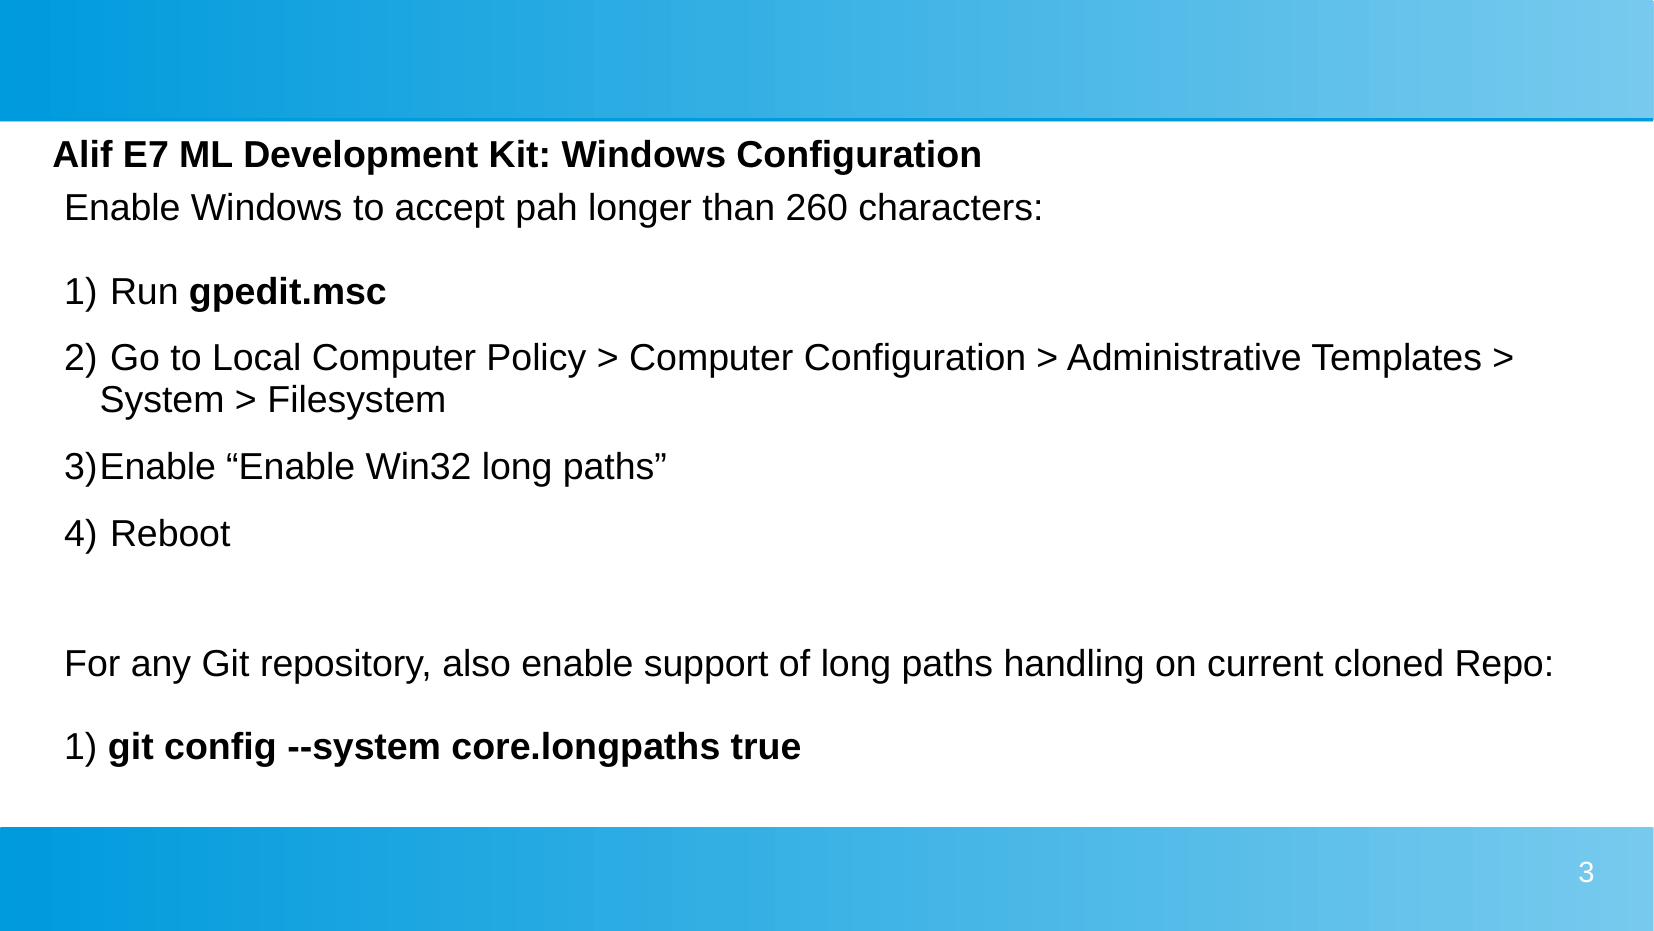

Alif E7 ML Development Kit: Windows Configuration
Enable Windows to accept pah longer than 260 characters:
 Run gpedit.msc
 Go to Local Computer Policy > Computer Configuration > Administrative Templates > System > Filesystem
Enable “Enable Win32 long paths”
 Reboot
For any Git repository, also enable support of long paths handling on current cloned Repo:
1) git config --system core.longpaths true
3